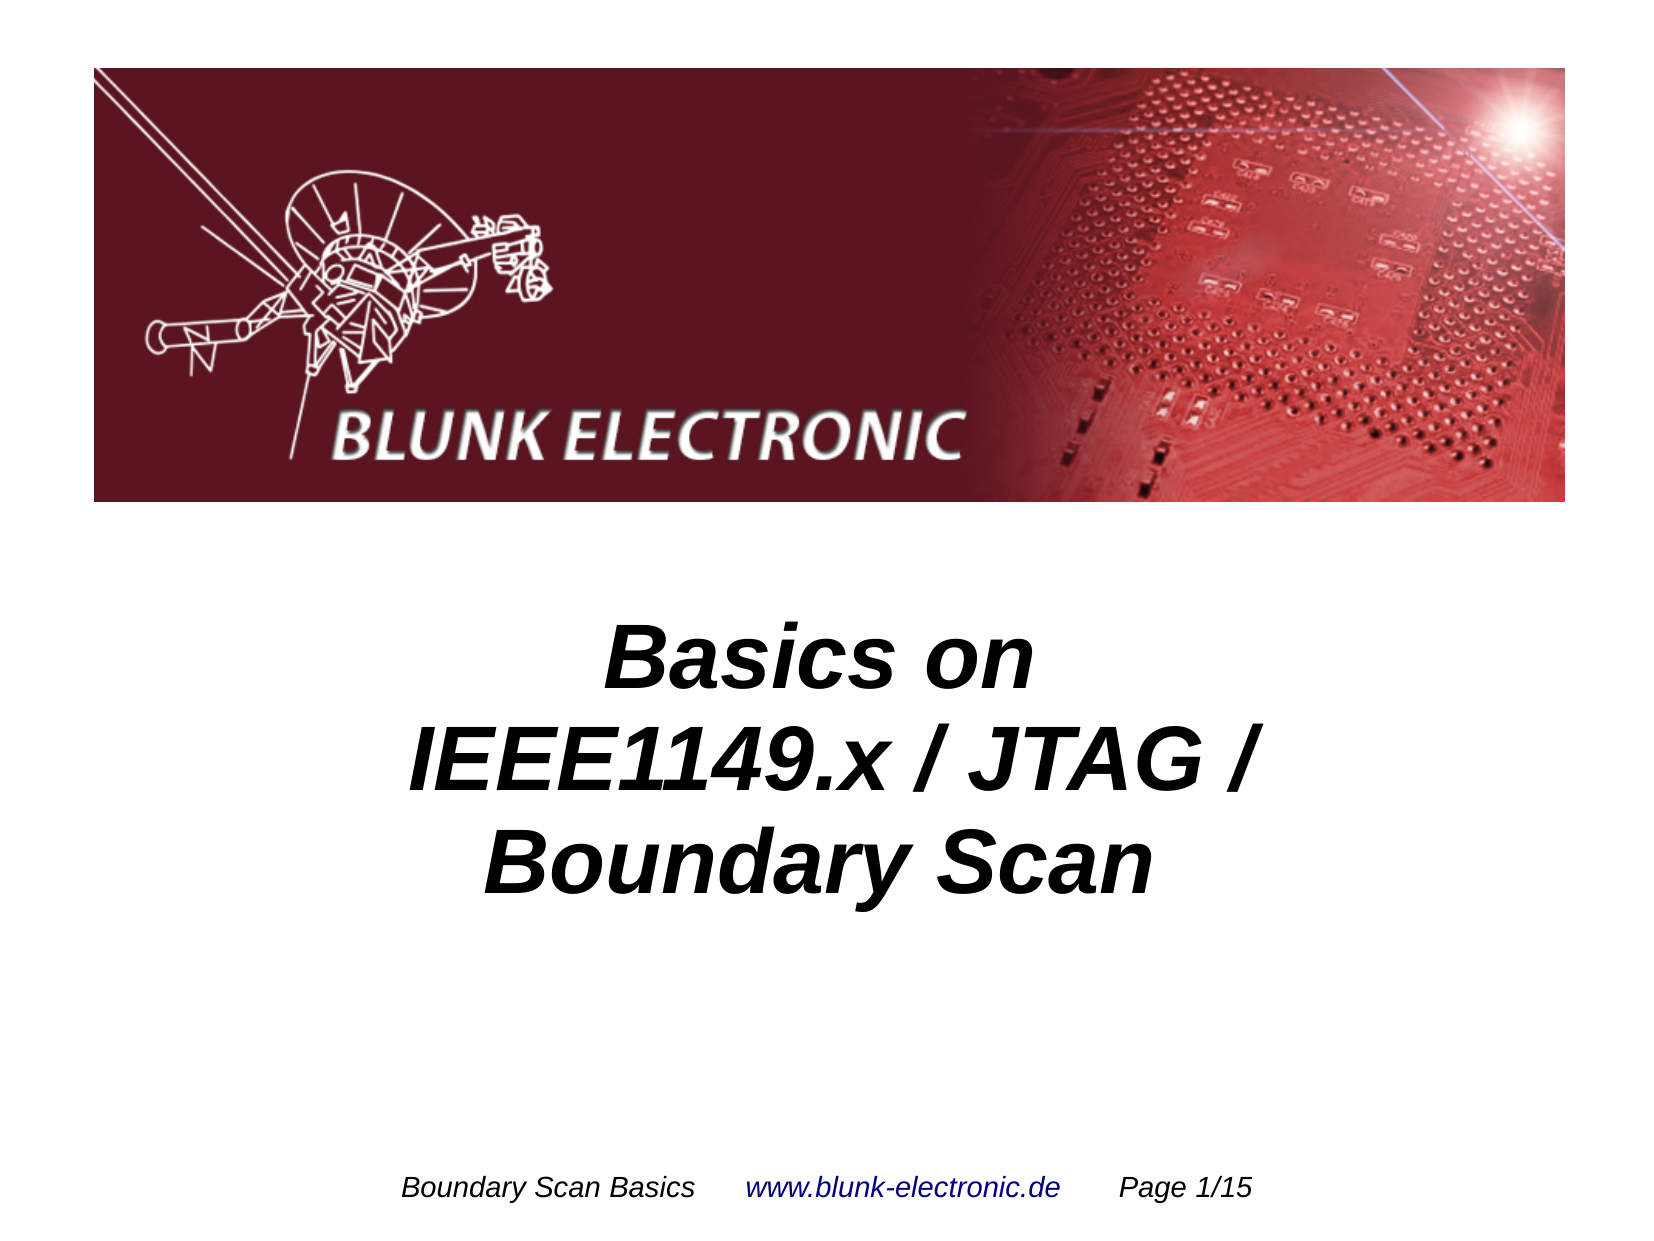

# Basics on IEEE1149.x / JTAG / Boundary Scan
Boundary Scan Basics www.blunk-electronic.de Page /15